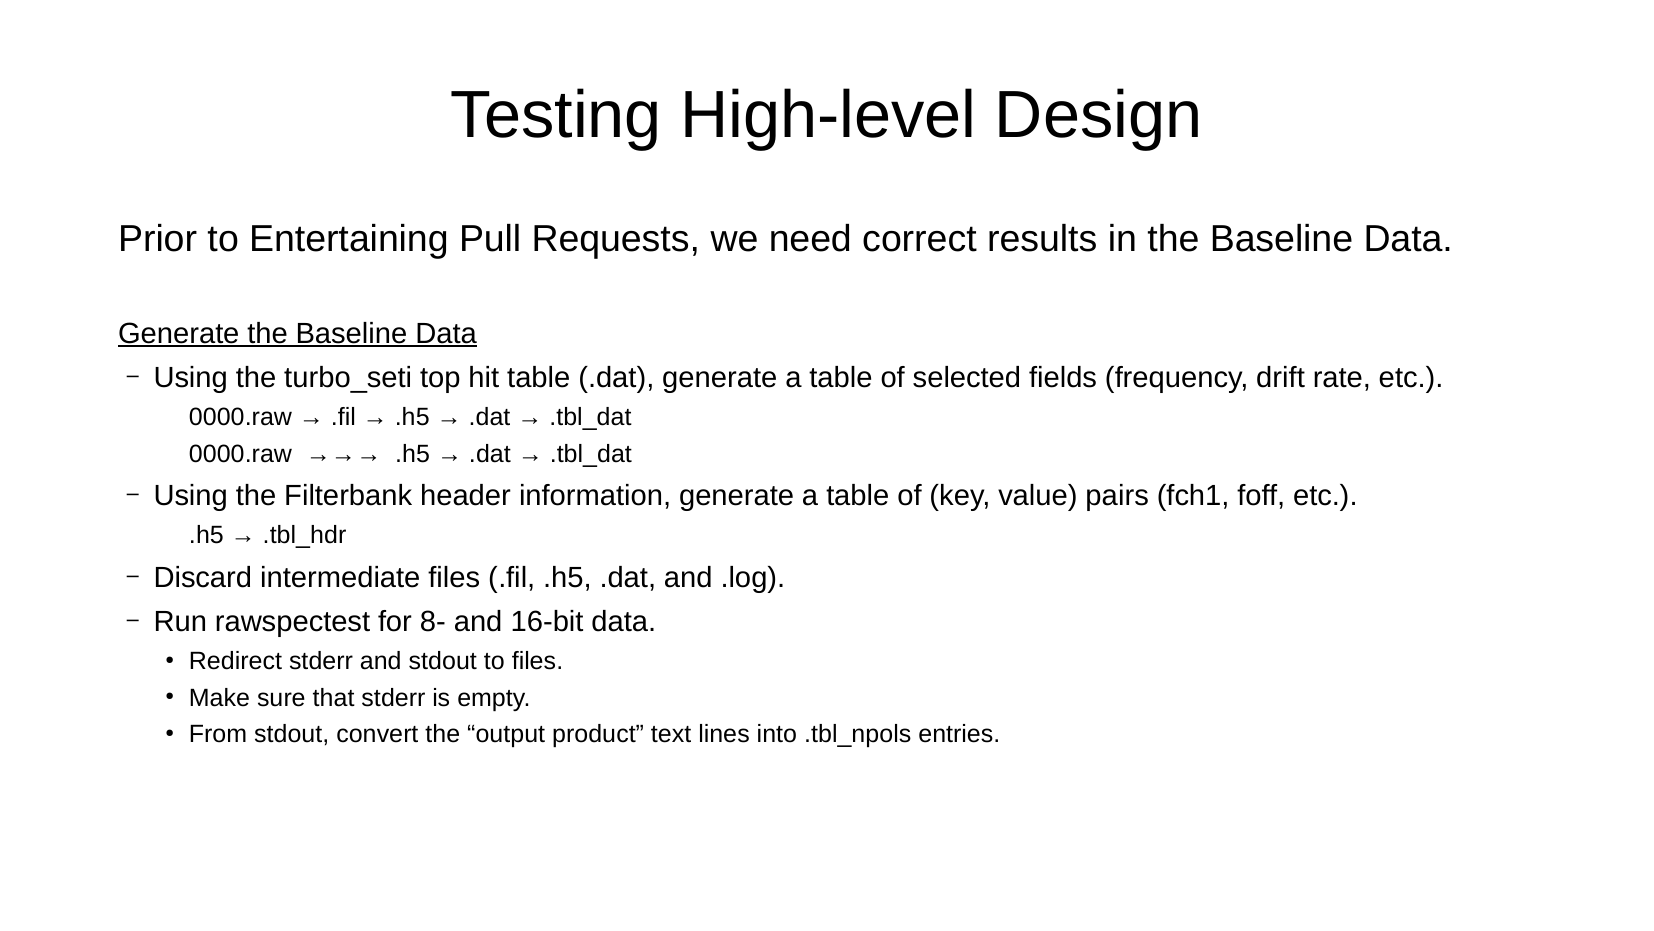

# Testing High-level Design
Prior to Entertaining Pull Requests, we need correct results in the Baseline Data.
Generate the Baseline Data
Using the turbo_seti top hit table (.dat), generate a table of selected fields (frequency, drift rate, etc.).
0000.raw → .fil → .h5 → .dat → .tbl_dat
0000.raw →→→ .h5 → .dat → .tbl_dat
Using the Filterbank header information, generate a table of (key, value) pairs (fch1, foff, etc.).
.h5 → .tbl_hdr
Discard intermediate files (.fil, .h5, .dat, and .log).
Run rawspectest for 8- and 16-bit data.
Redirect stderr and stdout to files.
Make sure that stderr is empty.
From stdout, convert the “output product” text lines into .tbl_npols entries.